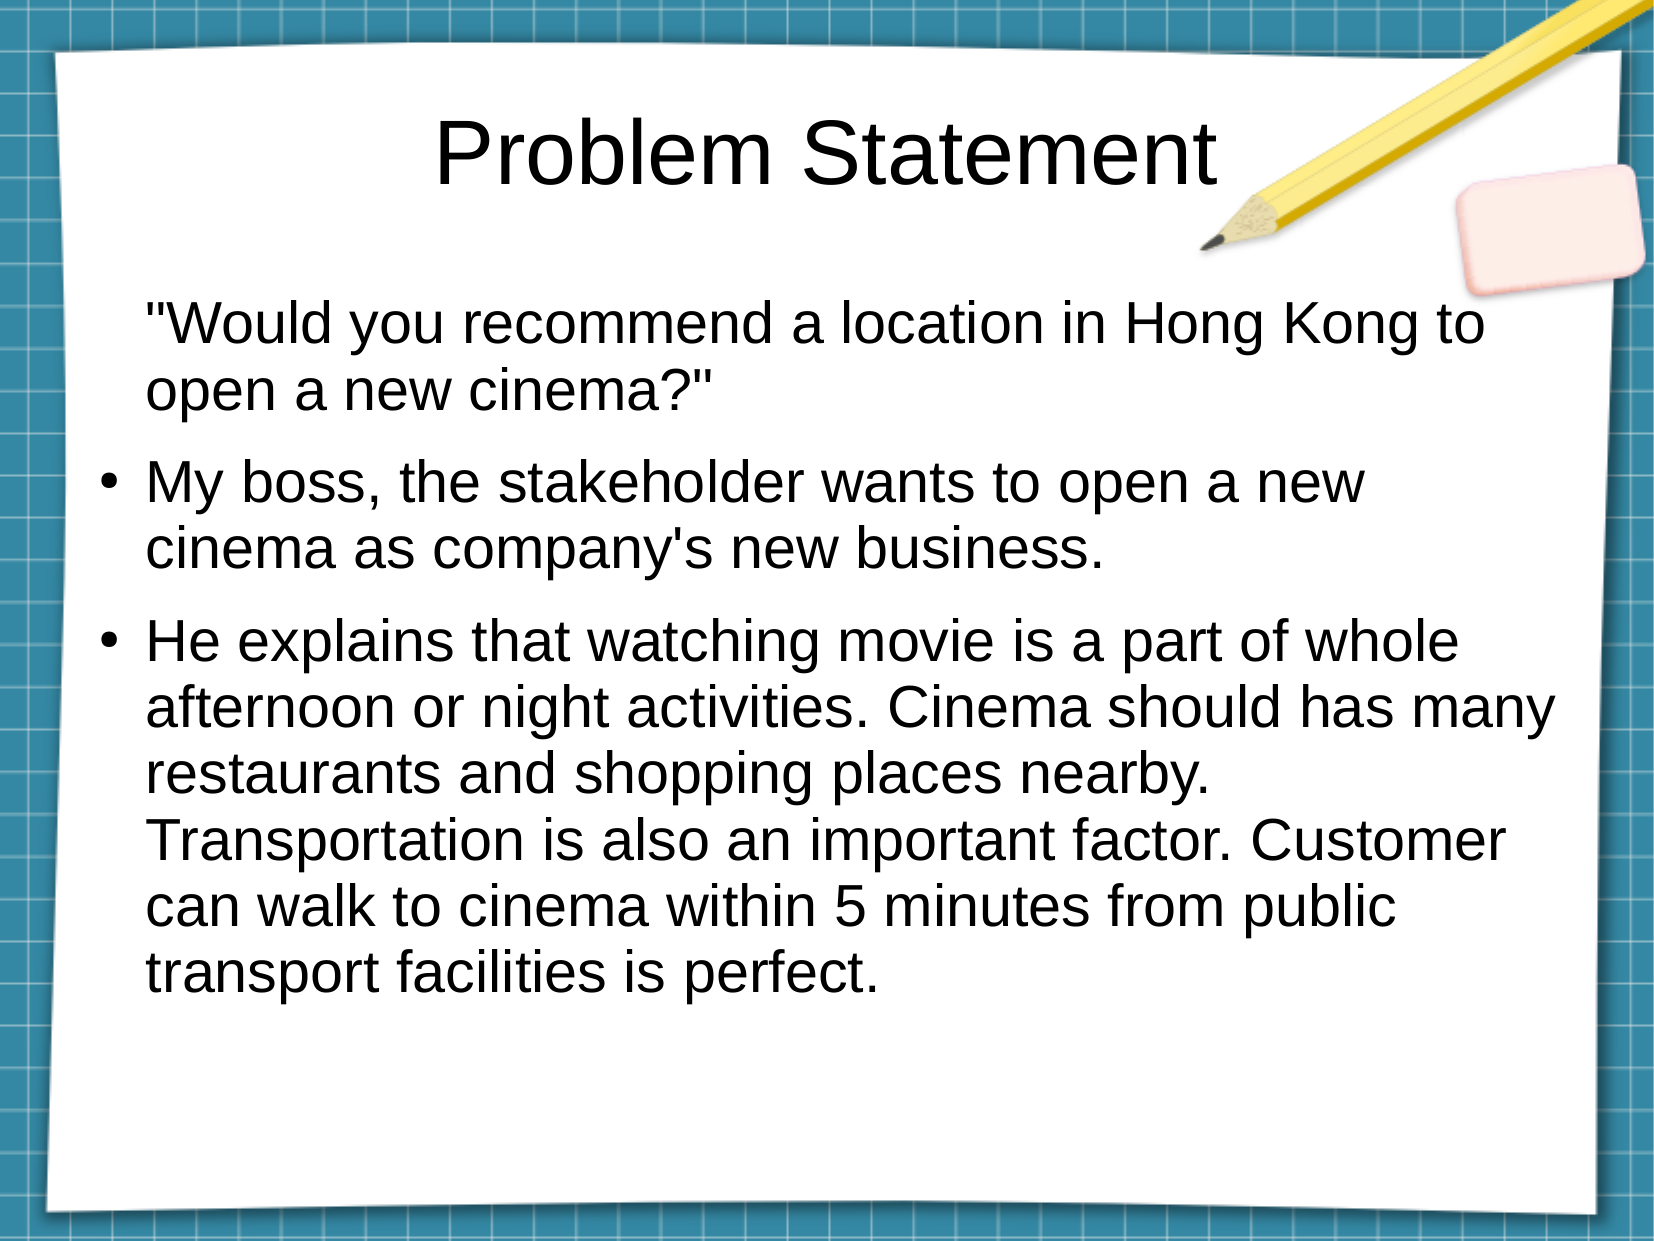

# Problem Statement
"Would you recommend a location in Hong Kong to open a new cinema?"
My boss, the stakeholder wants to open a new cinema as company's new business.
He explains that watching movie is a part of whole afternoon or night activities. Cinema should has many restaurants and shopping places nearby. Transportation is also an important factor. Customer can walk to cinema within 5 minutes from public transport facilities is perfect.